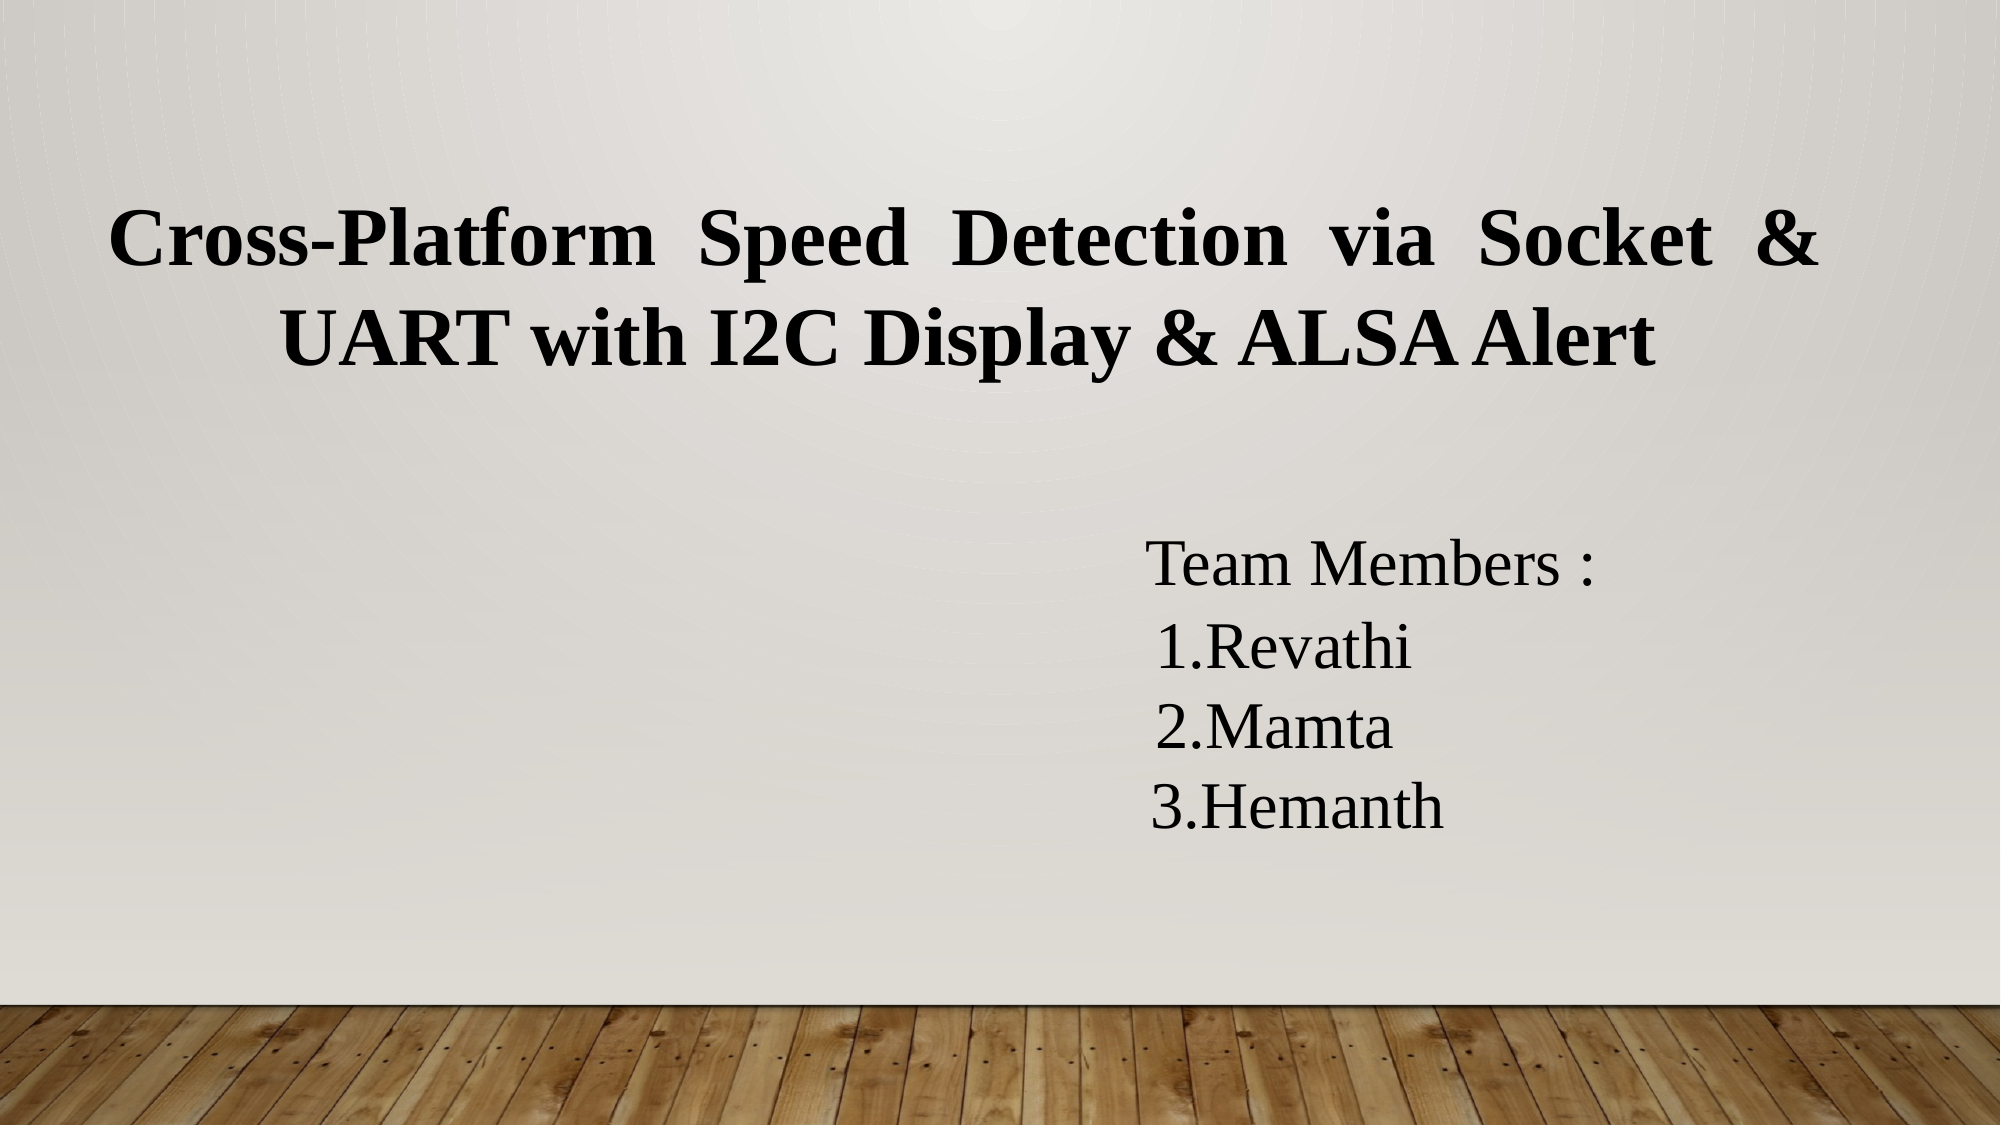

Cross-Platform Speed Detection via Socket & 	 UART with I2C Display & ALSA Alert
 Team Members :
 1.Revathi
 2.Mamta
							 3.Hemanth